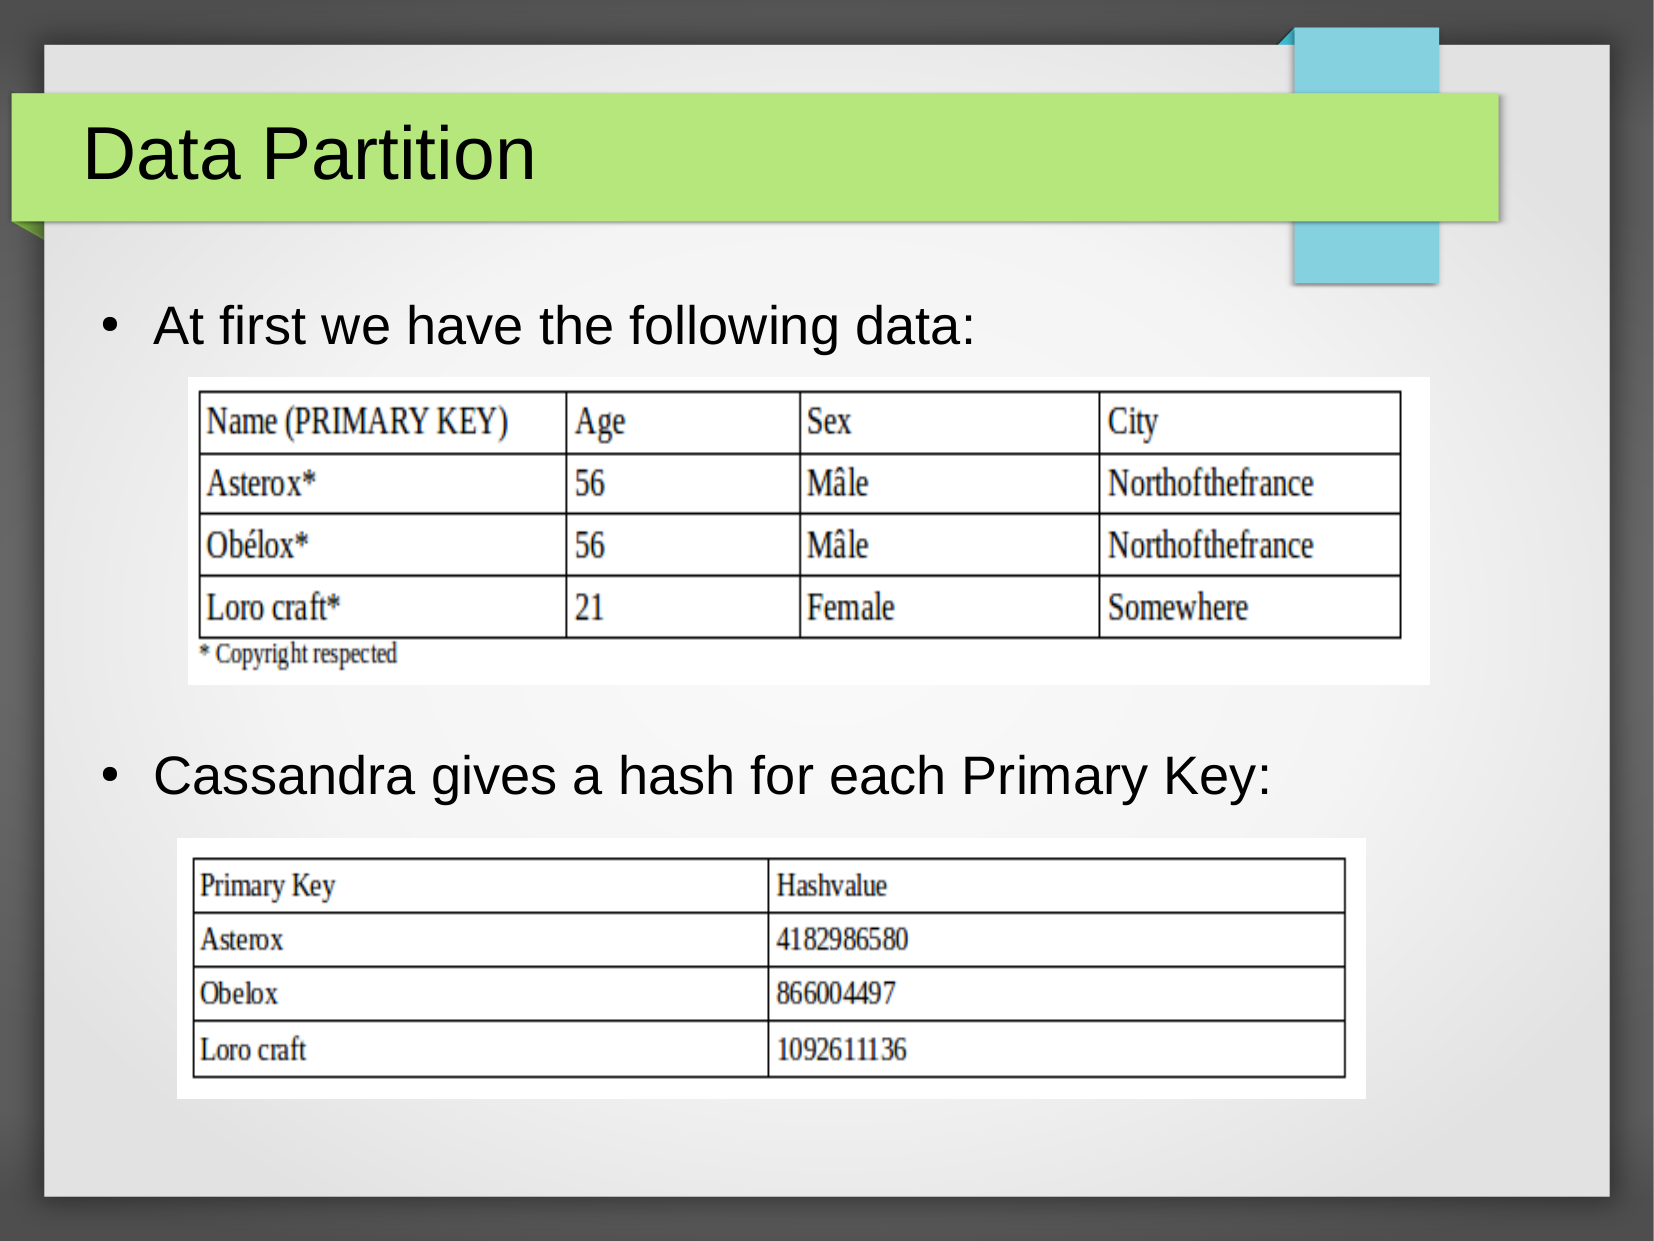

# Data Partition
At first we have the following data:
Cassandra gives a hash for each Primary Key: